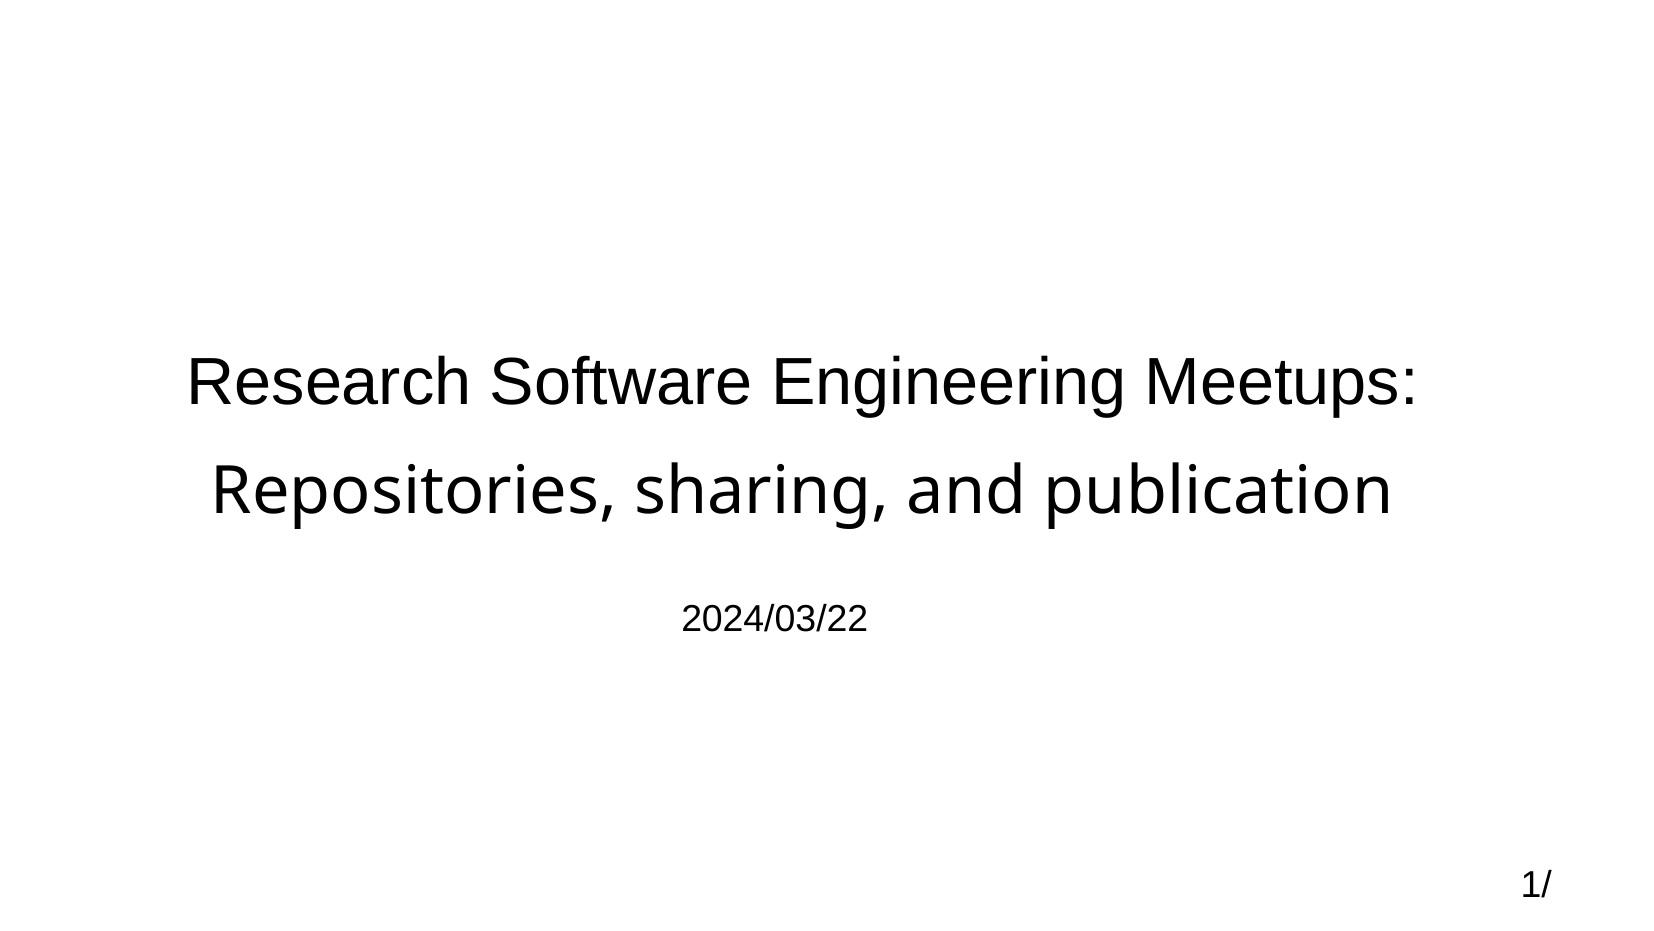

# Research Software Engineering Meetups:
Repositories, sharing, and publication
2024/03/22